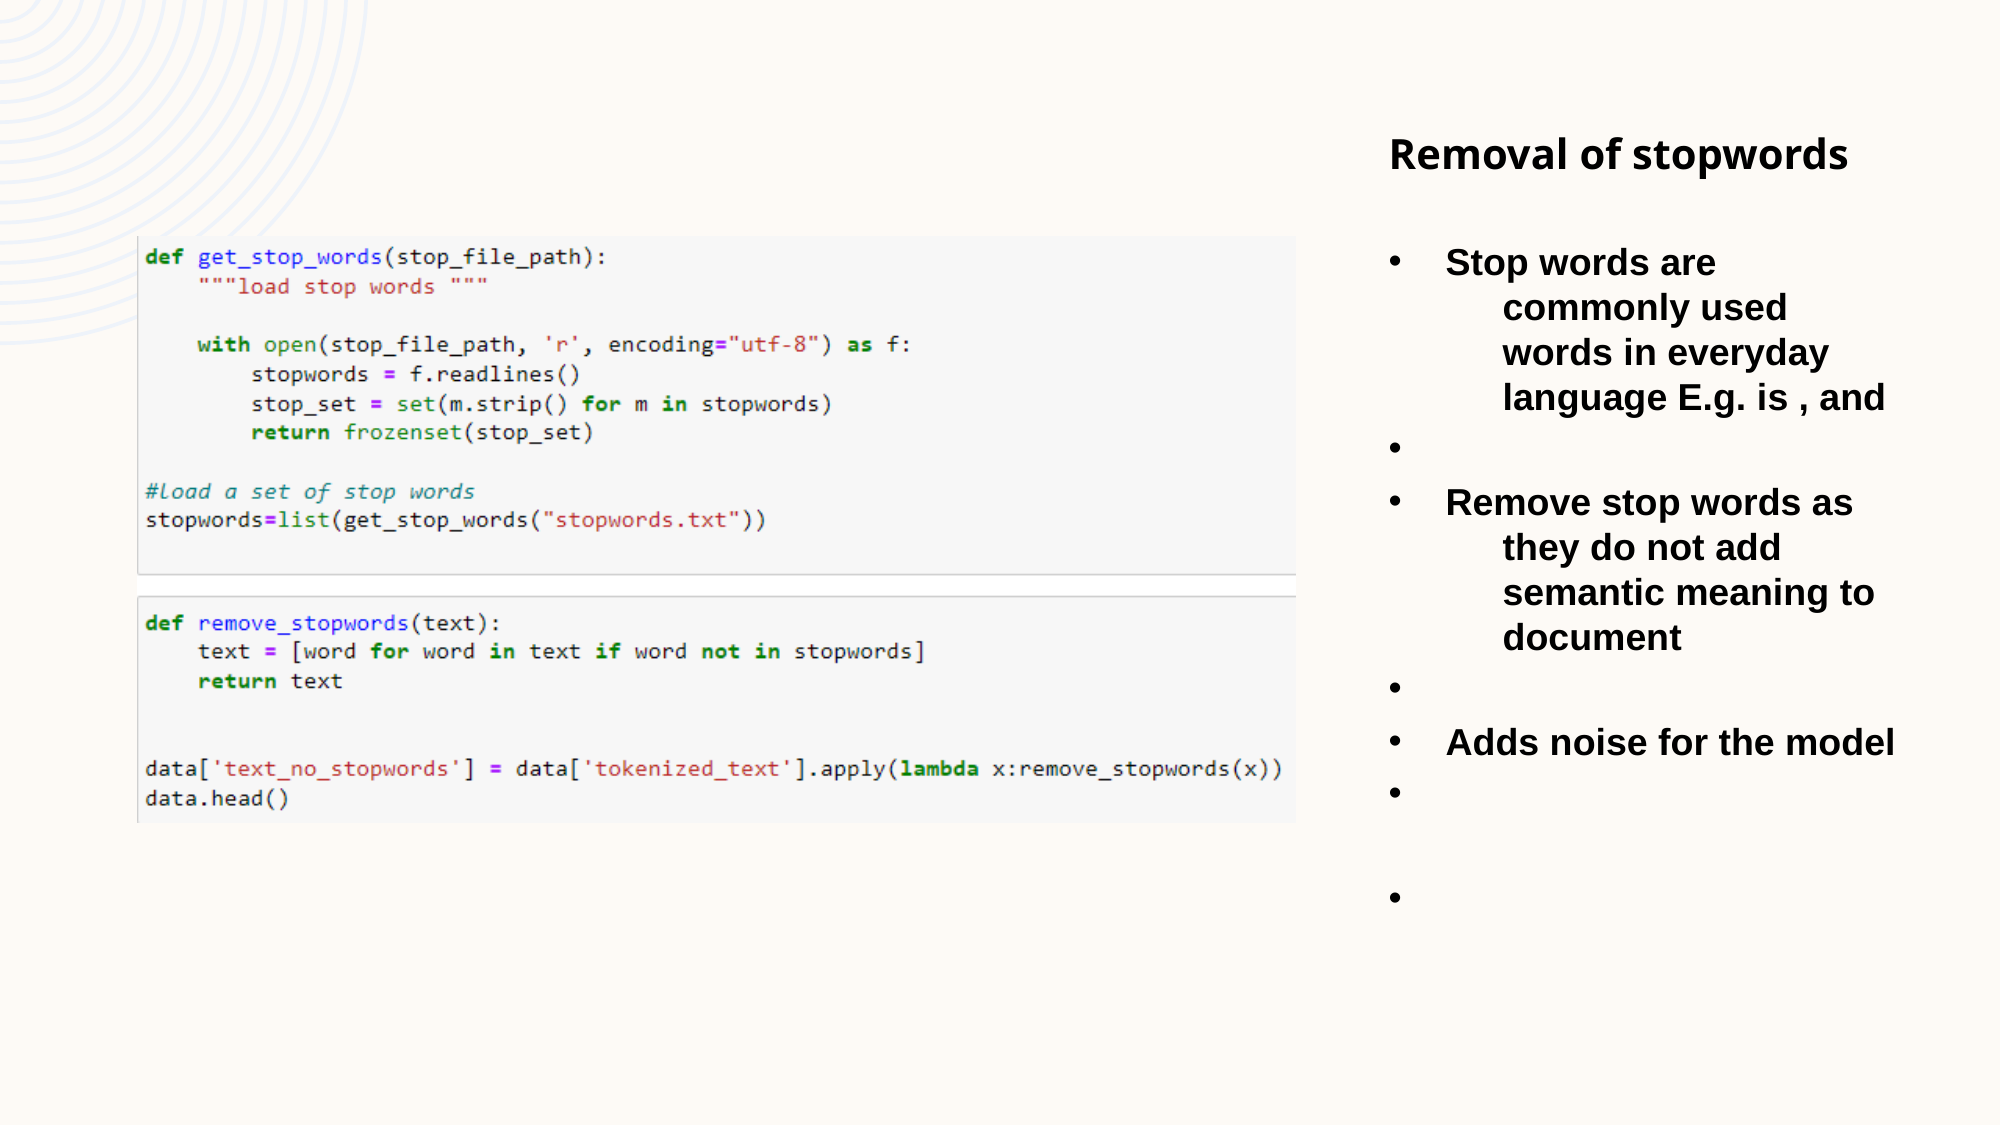

# Removal of stopwords
Stop words are commonly used words in everyday language E.g. is , and
Remove stop words as they do not add semantic meaning to document
Adds noise for the model